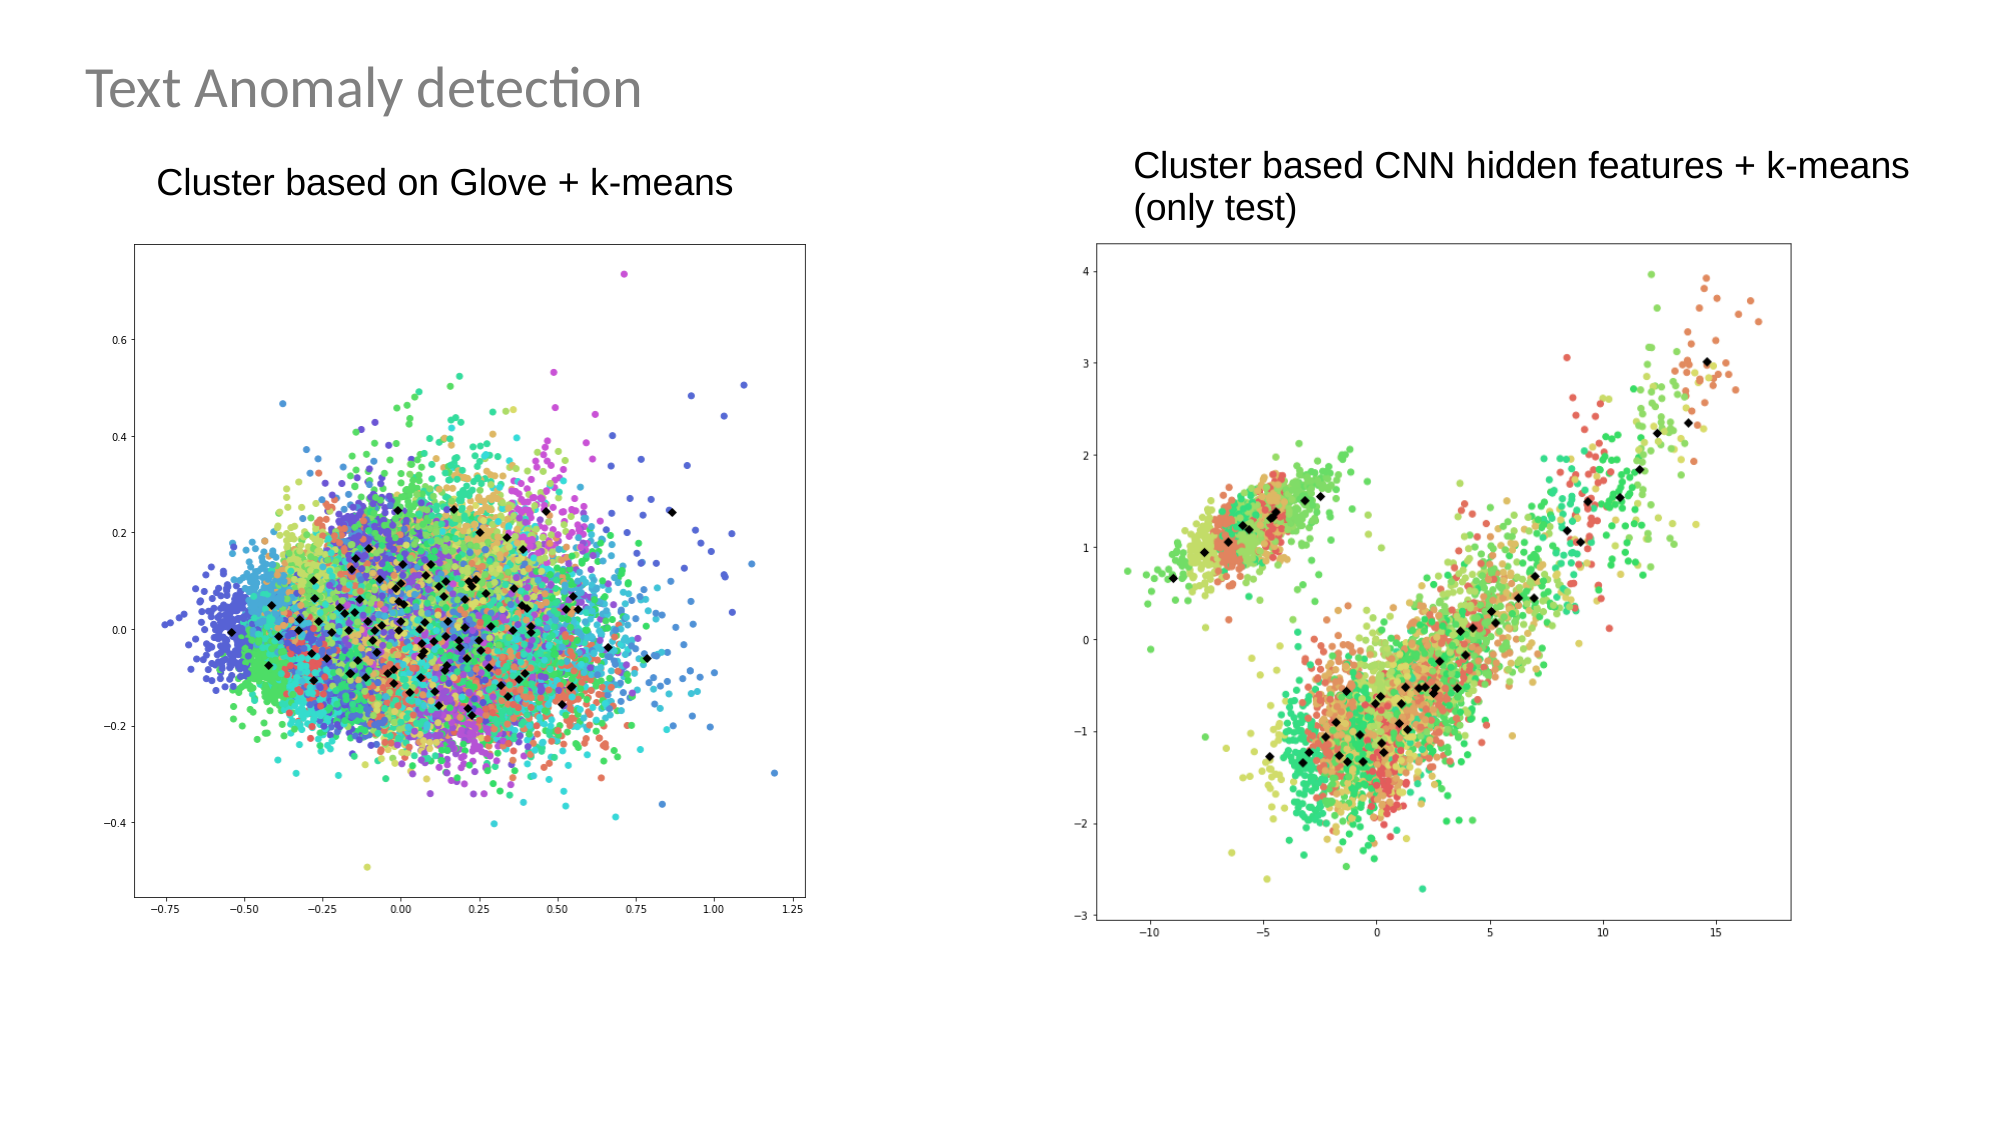

# Text Anomaly detection
Cluster based CNN hidden features + k-means
(only test)
Cluster based on Glove + k-means